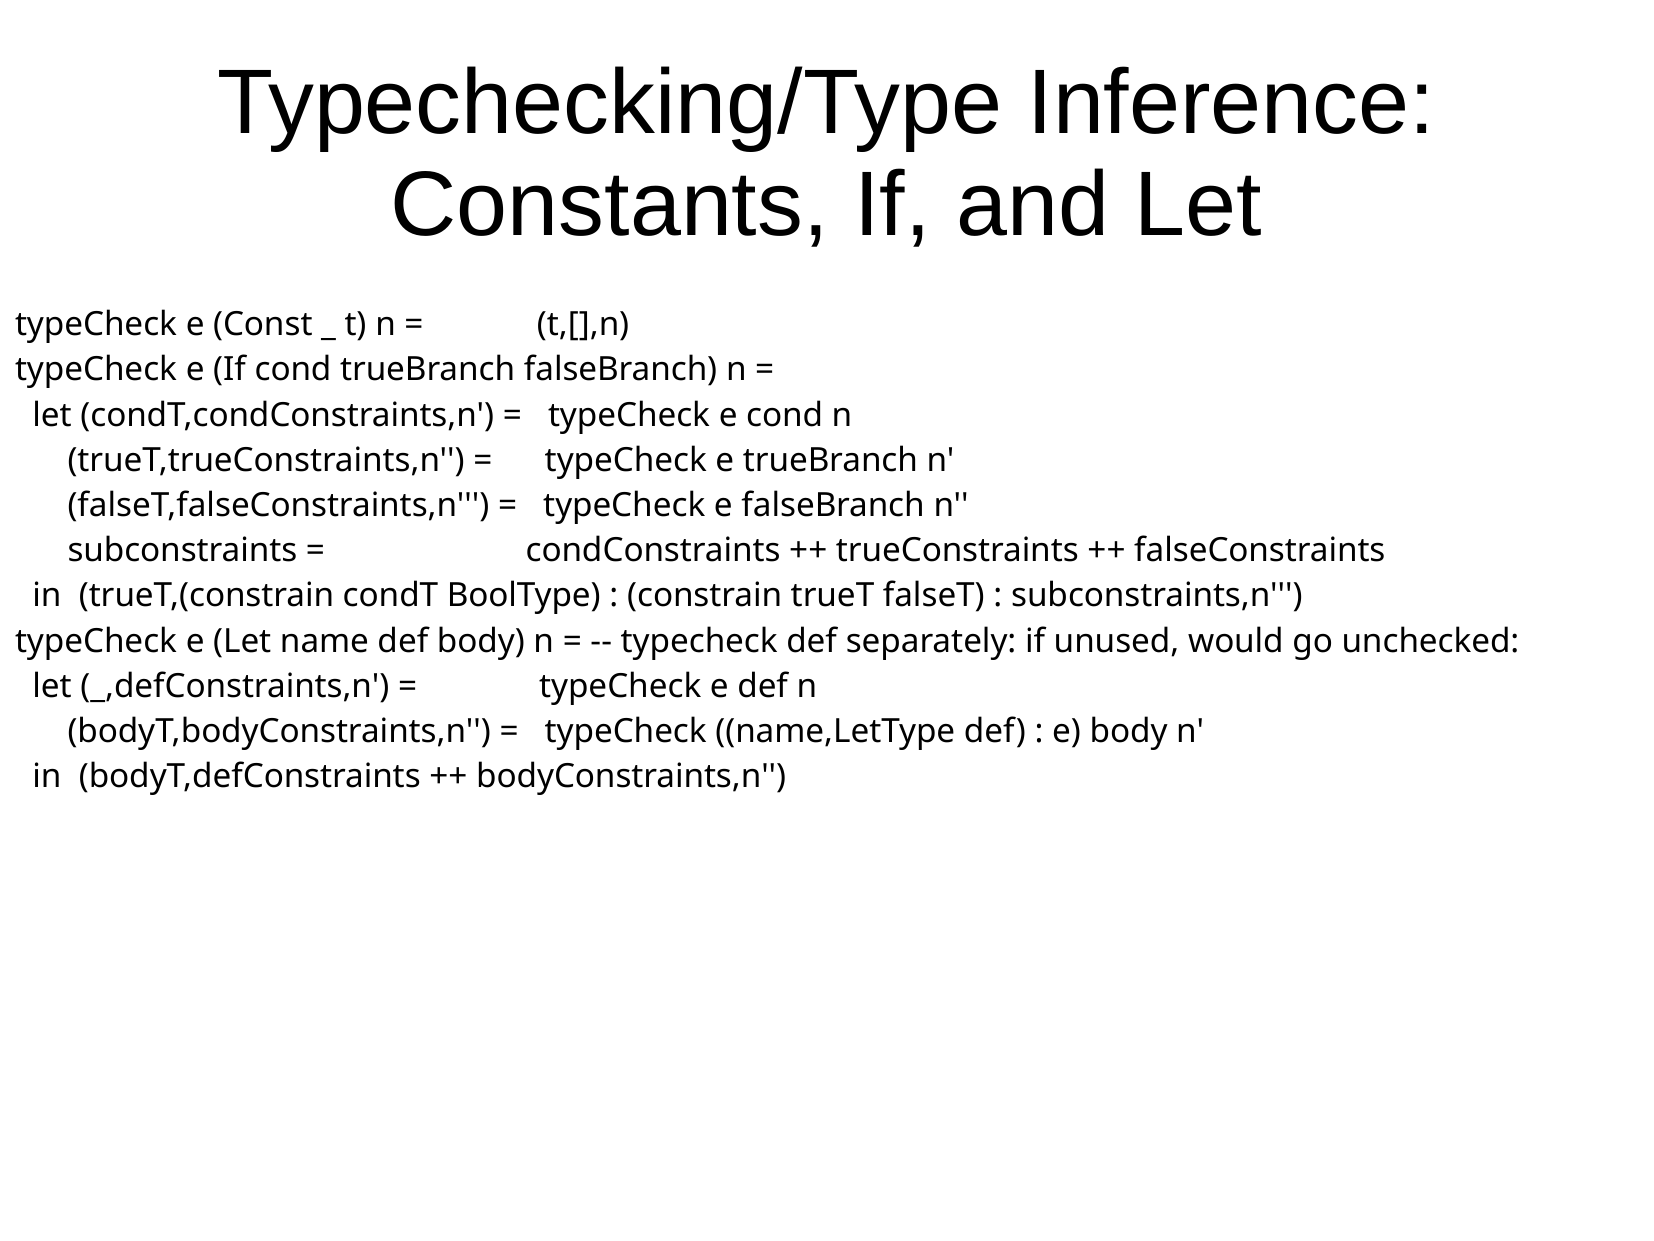

# Typechecking/Type Inference: Constants, If, and Let
typeCheck e (Const _ t) n = (t,[],n)
typeCheck e (If cond trueBranch falseBranch) n =
 let (condT,condConstraints,n') = typeCheck e cond n
 (trueT,trueConstraints,n'') = typeCheck e trueBranch n'
 (falseT,falseConstraints,n''') = typeCheck e falseBranch n''
 subconstraints = condConstraints ++ trueConstraints ++ falseConstraints
 in (trueT,(constrain condT BoolType) : (constrain trueT falseT) : subconstraints,n''')
typeCheck e (Let name def body) n = -- typecheck def separately: if unused, would go unchecked:
 let (_,defConstraints,n') = typeCheck e def n
 (bodyT,bodyConstraints,n'') = typeCheck ((name,LetType def) : e) body n'
 in (bodyT,defConstraints ++ bodyConstraints,n'')